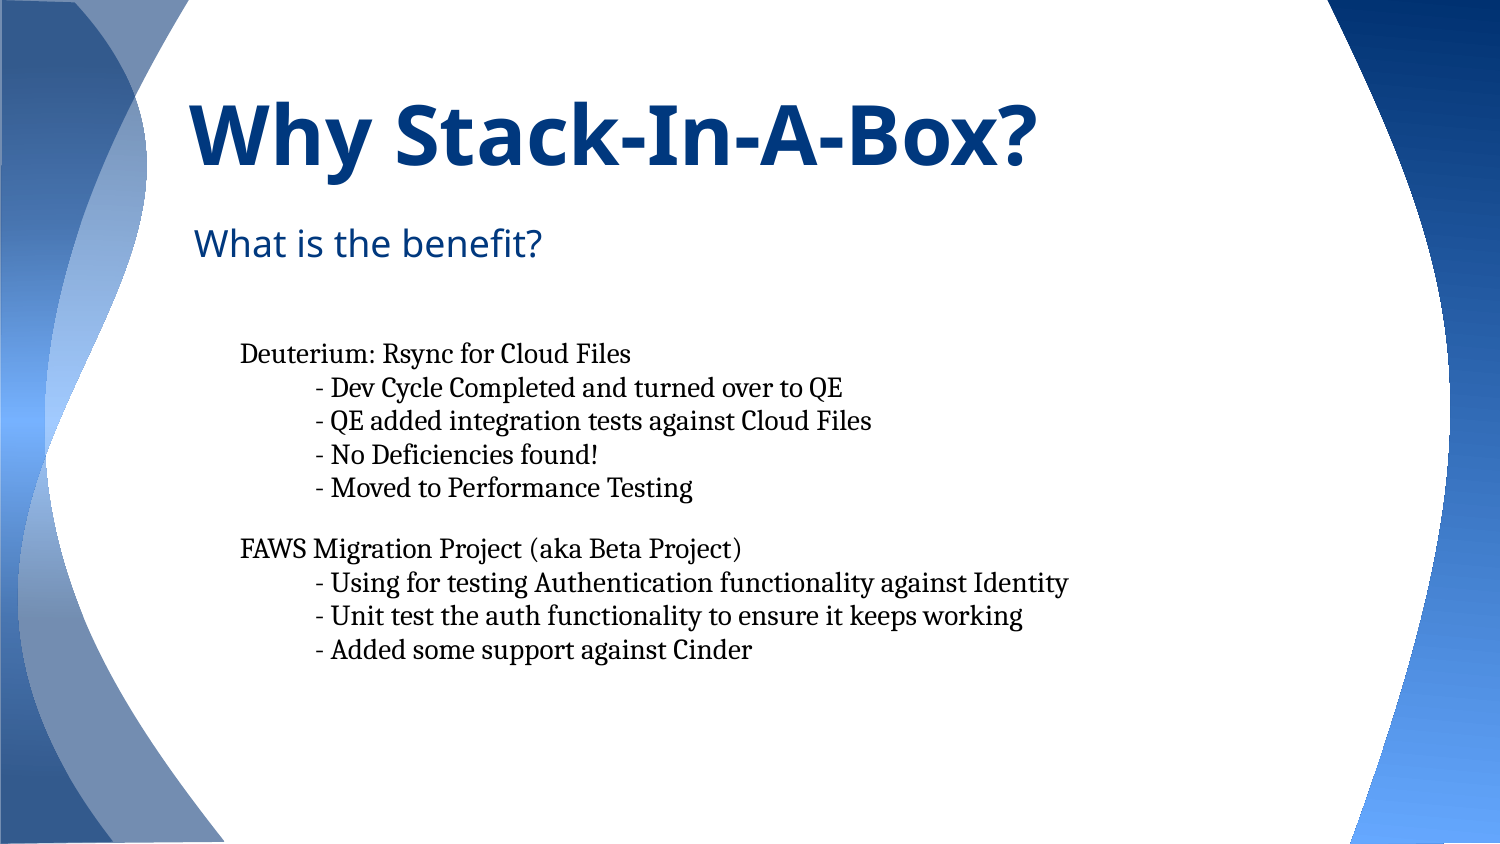

Why Stack-In-A-Box?
# What is the benefit?
Deuterium: Rsync for Cloud Files
	- Dev Cycle Completed and turned over to QE
	- QE added integration tests against Cloud Files
	- No Deficiencies found!
	- Moved to Performance Testing
FAWS Migration Project (aka Beta Project)
	- Using for testing Authentication functionality against Identity
	- Unit test the auth functionality to ensure it keeps working
	- Added some support against Cinder